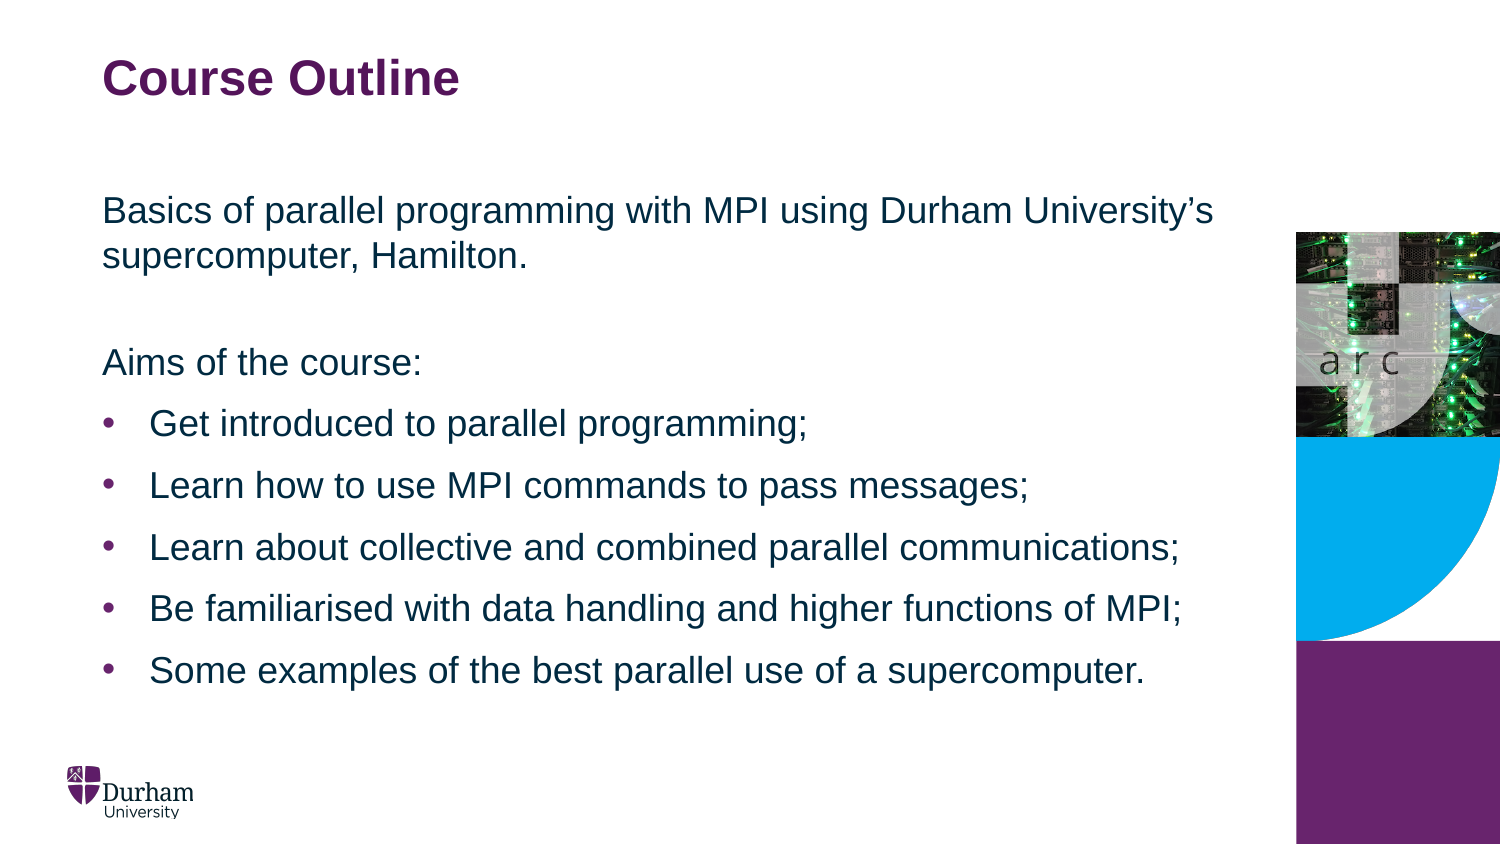

# Course Outline
Basics of parallel programming with MPI using Durham University’s supercomputer, Hamilton.
Aims of the course:
Get introduced to parallel programming;
Learn how to use MPI commands to pass messages;
Learn about collective and combined parallel communications;
Be familiarised with data handling and higher functions of MPI;
Some examples of the best parallel use of a supercomputer.